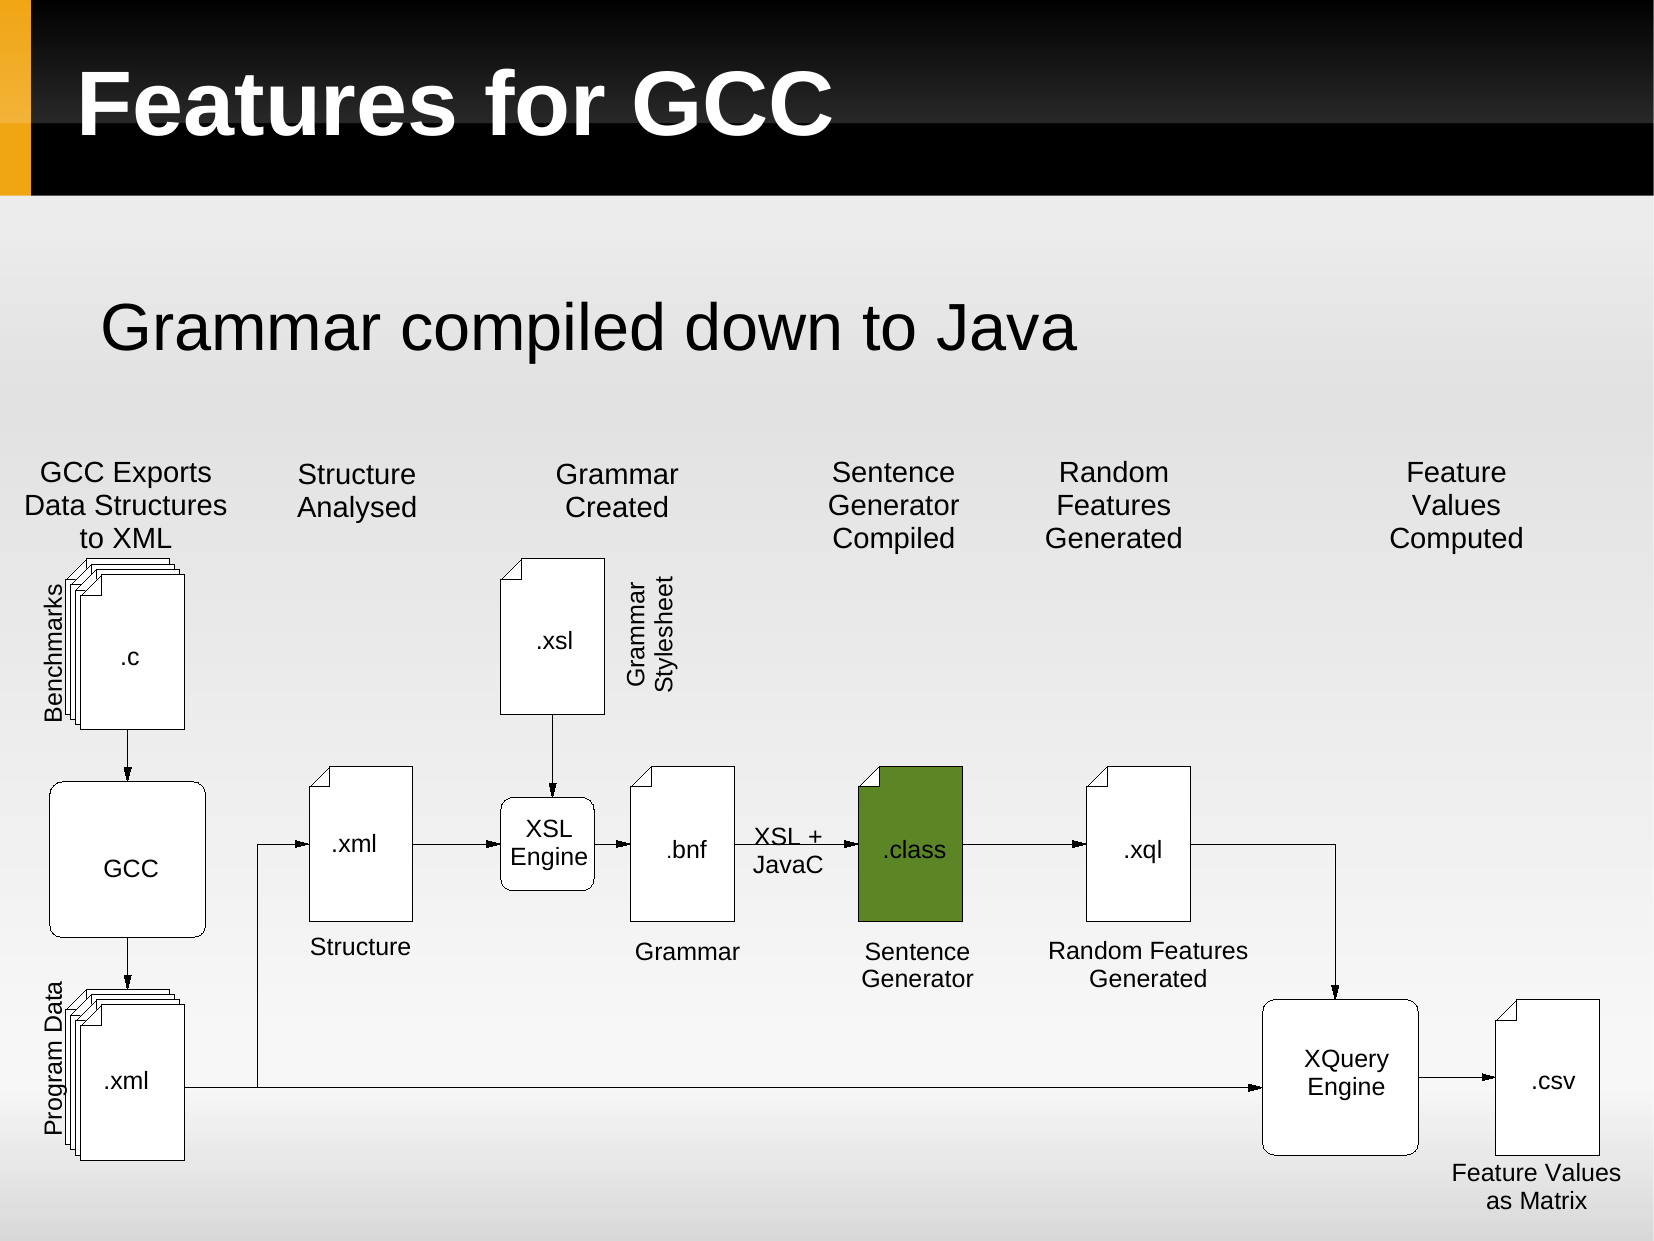

# Features for GCC
Grammar compiled down to Java
GCC Exports Data Structures to XML
Sentence Generator Compiled
Random Features Generated
Feature Values Computed
Structure Analysed
Grammar
Created
Grammar
Stylesheet
Benchmarks
.xsl
.c
XSL
Engine
XSL +
JavaC
.xml
.bnf
.class
.xql
GCC
Structure
Random Features
Generated
Grammar
Sentence
Generator
Program Data
XQuery
Engine
.xml
.csv
Feature Values
as Matrix